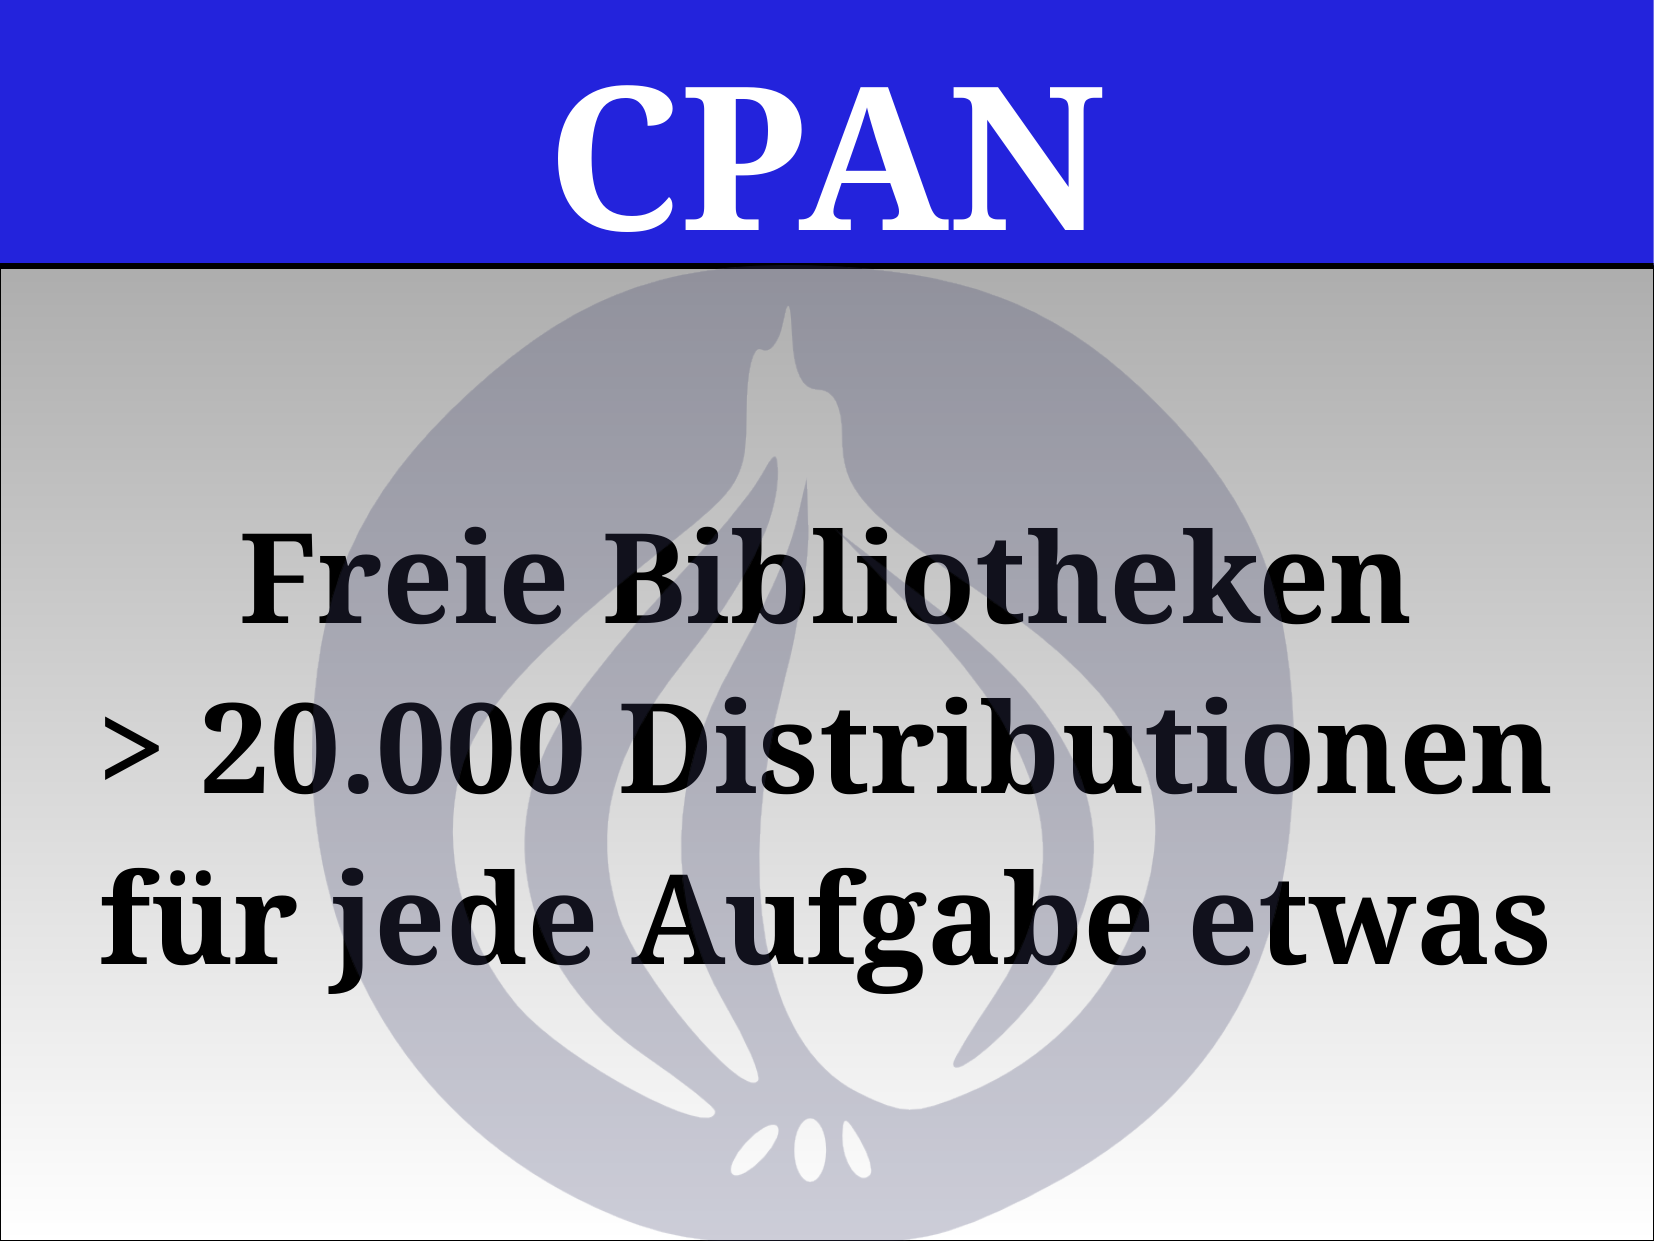

CPAN
# Freie Bibliotheken
> 20.000 Distributionen
für jede Aufgabe etwas